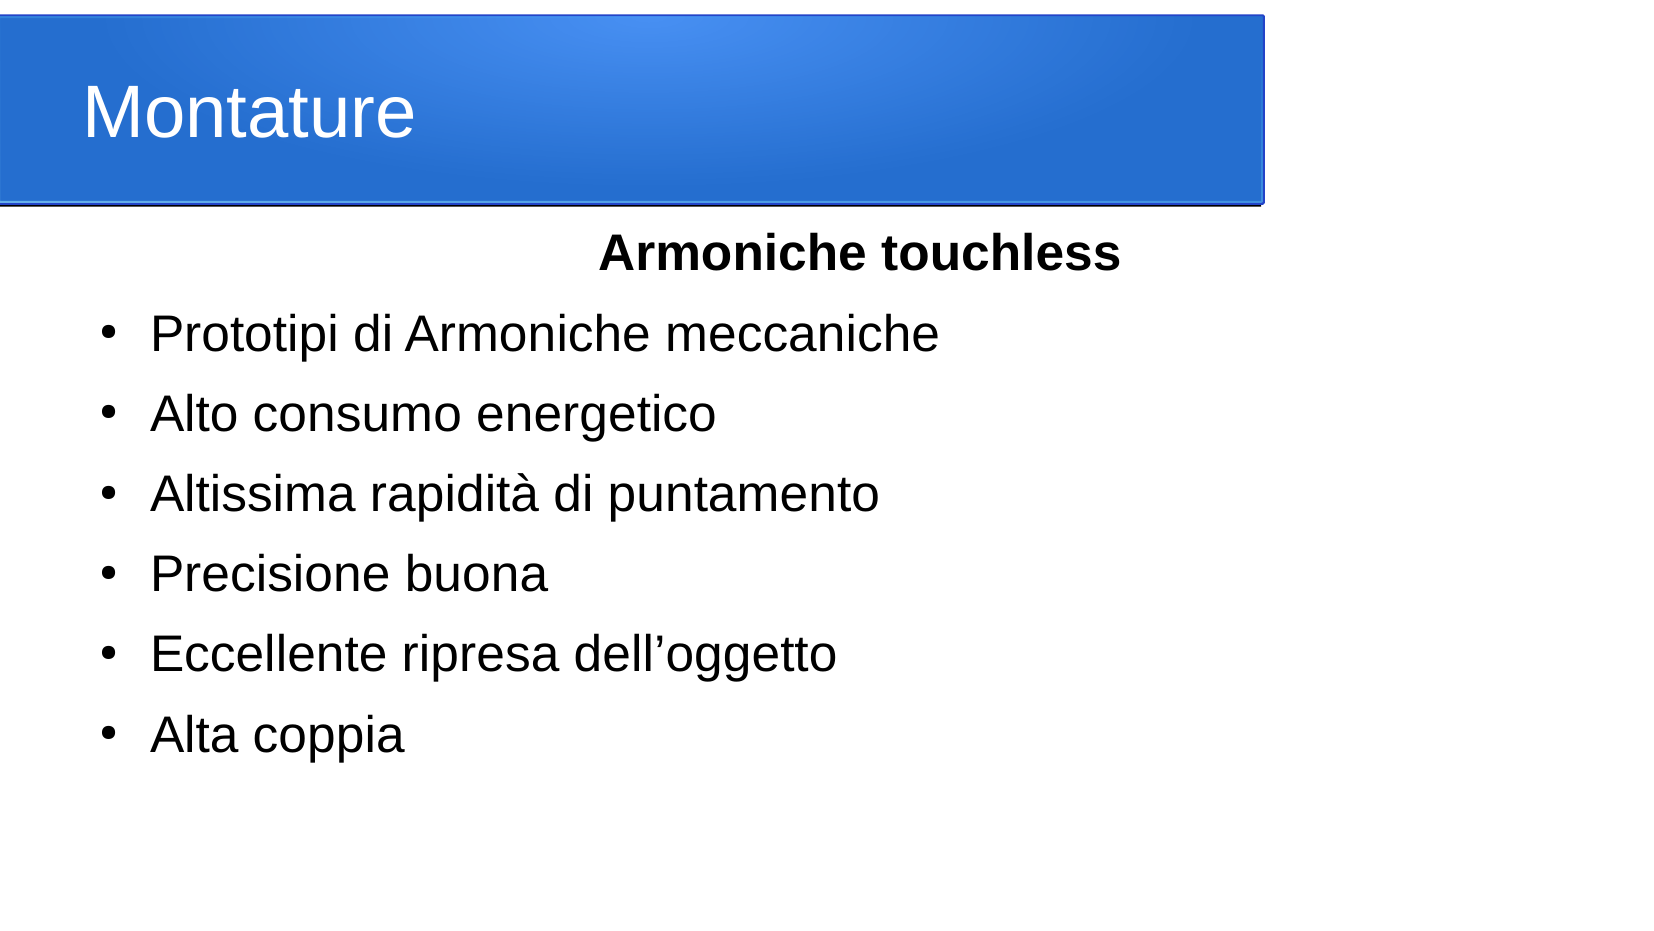

# Montature
Armoniche touchless
Prototipi di Armoniche meccaniche
Alto consumo energetico
Altissima rapidità di puntamento
Precisione buona
Eccellente ripresa dell’oggetto
Alta coppia